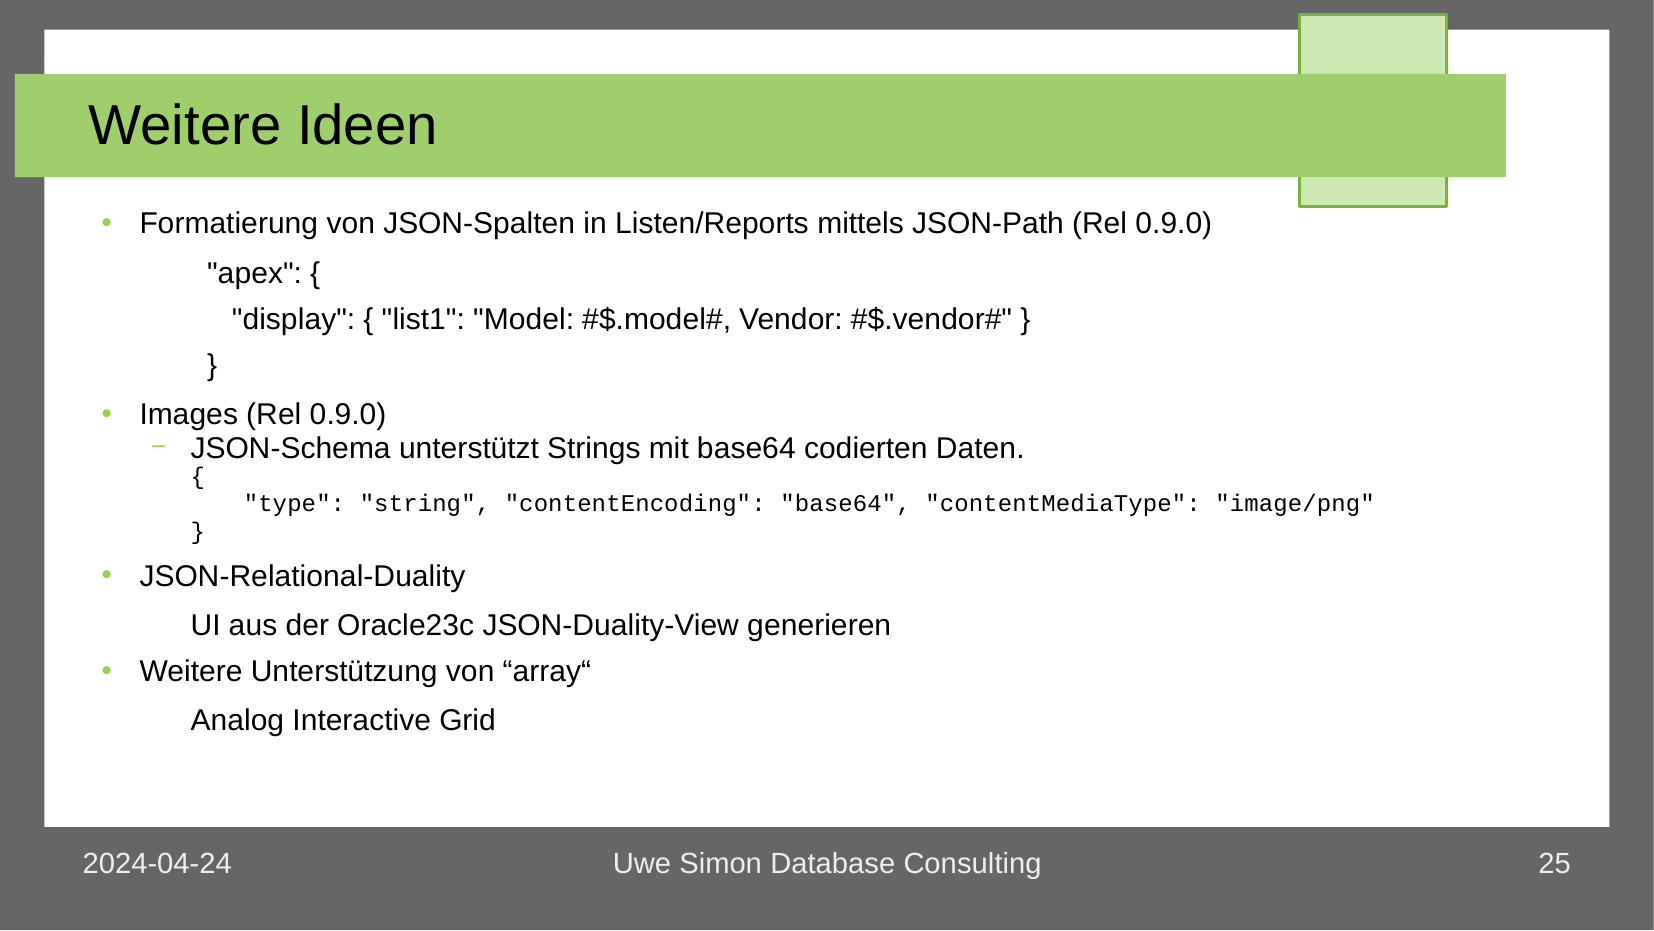

# Weitere Ideen
Formatierung von JSON-Spalten in Listen/Reports mittels JSON-Path (Rel 0.9.0)
 "apex": {
 "display": { "list1": "Model: #$.model#, Vendor: #$.vendor#" }
 }
Images (Rel 0.9.0)
JSON-Schema unterstützt Strings mit base64 codierten Daten.
{
	"type": "string", "contentEncoding": "base64", "contentMediaType": "image/png"
}
JSON-Relational-Duality
UI aus der Oracle23c JSON-Duality-View generieren
Weitere Unterstützung von “array“
Analog Interactive Grid
2024-04-24
Uwe Simon Database Consulting
25